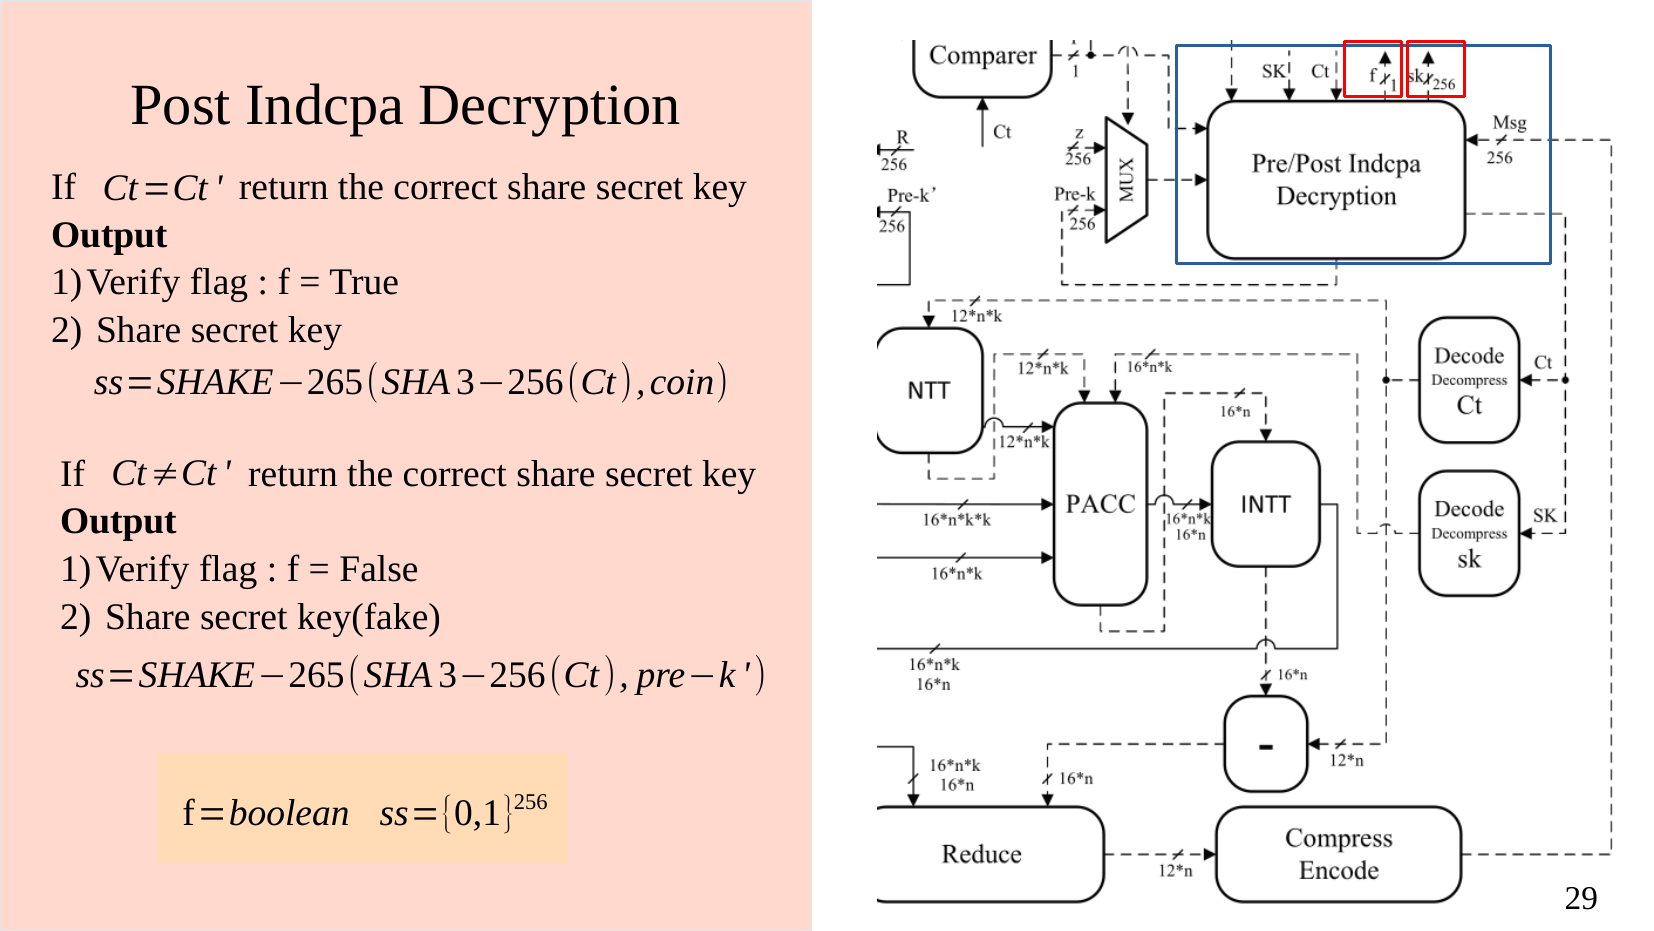

# Post Indcpa Decryption
If 	 return the correct share secret key
Output
Verify flag : f = True
 Share secret key
If 	 return the correct share secret key
Output
Verify flag : f = False
 Share secret key(fake)
29